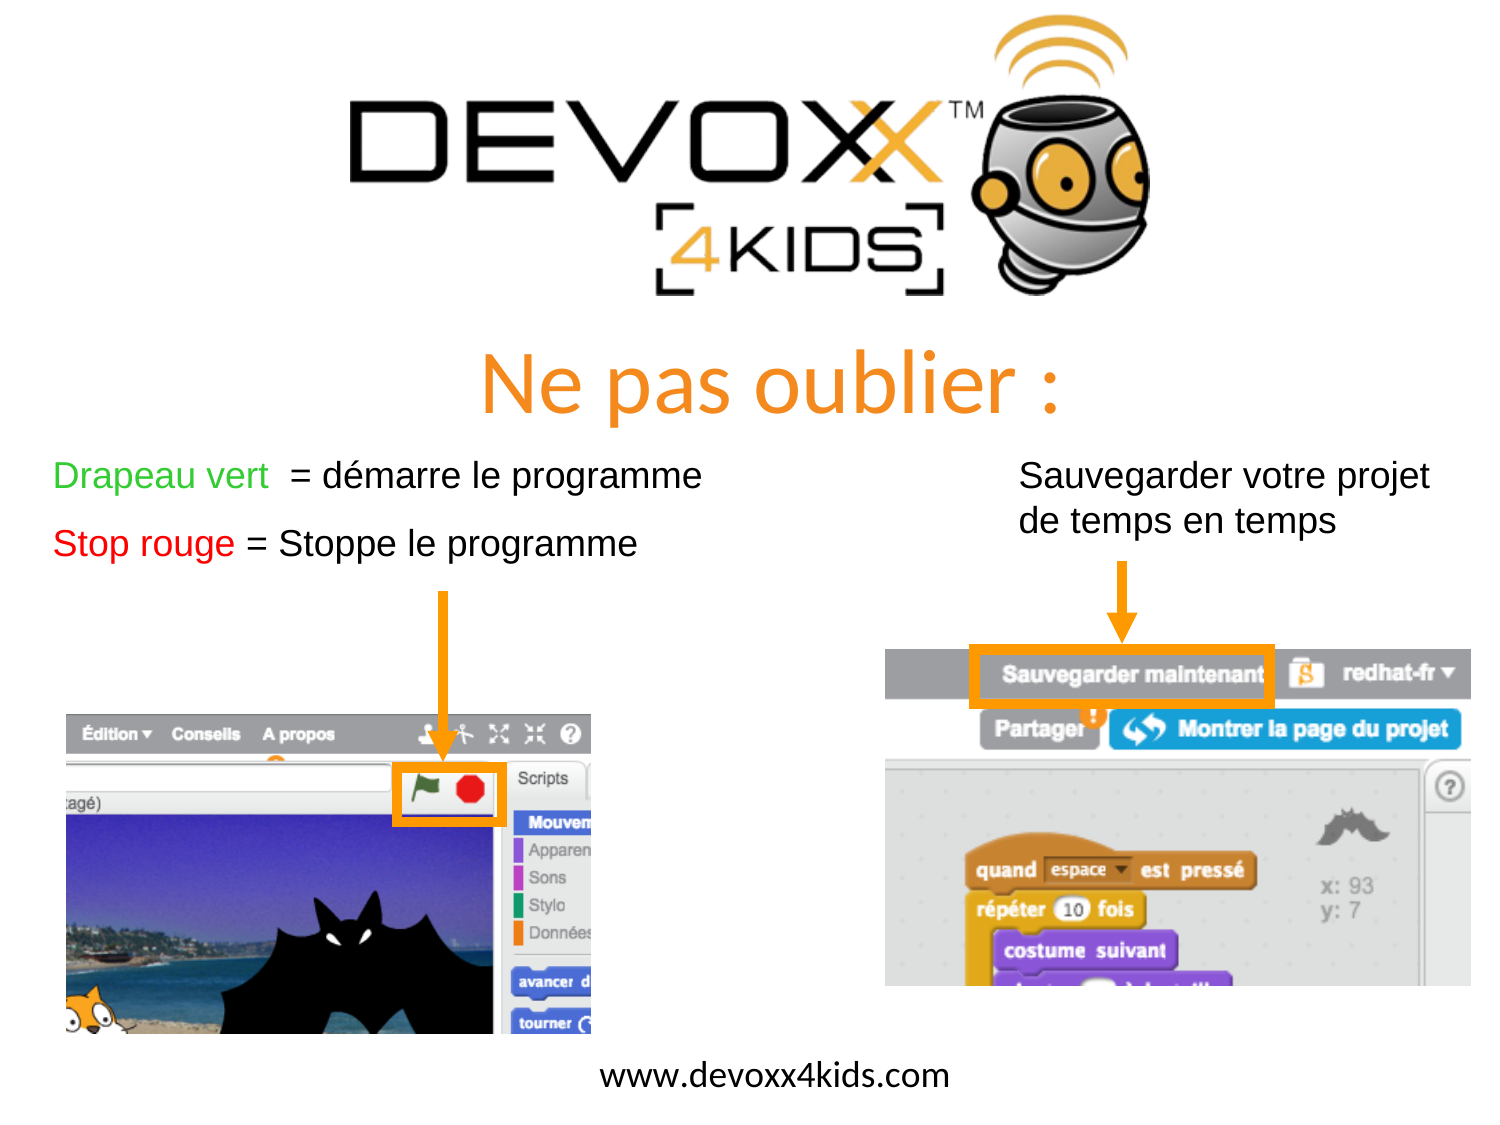

# Ne pas oublier :
Drapeau vert = démarre le programme
Stop rouge = Stoppe le programme
Sauvegarder votre projet de temps en temps